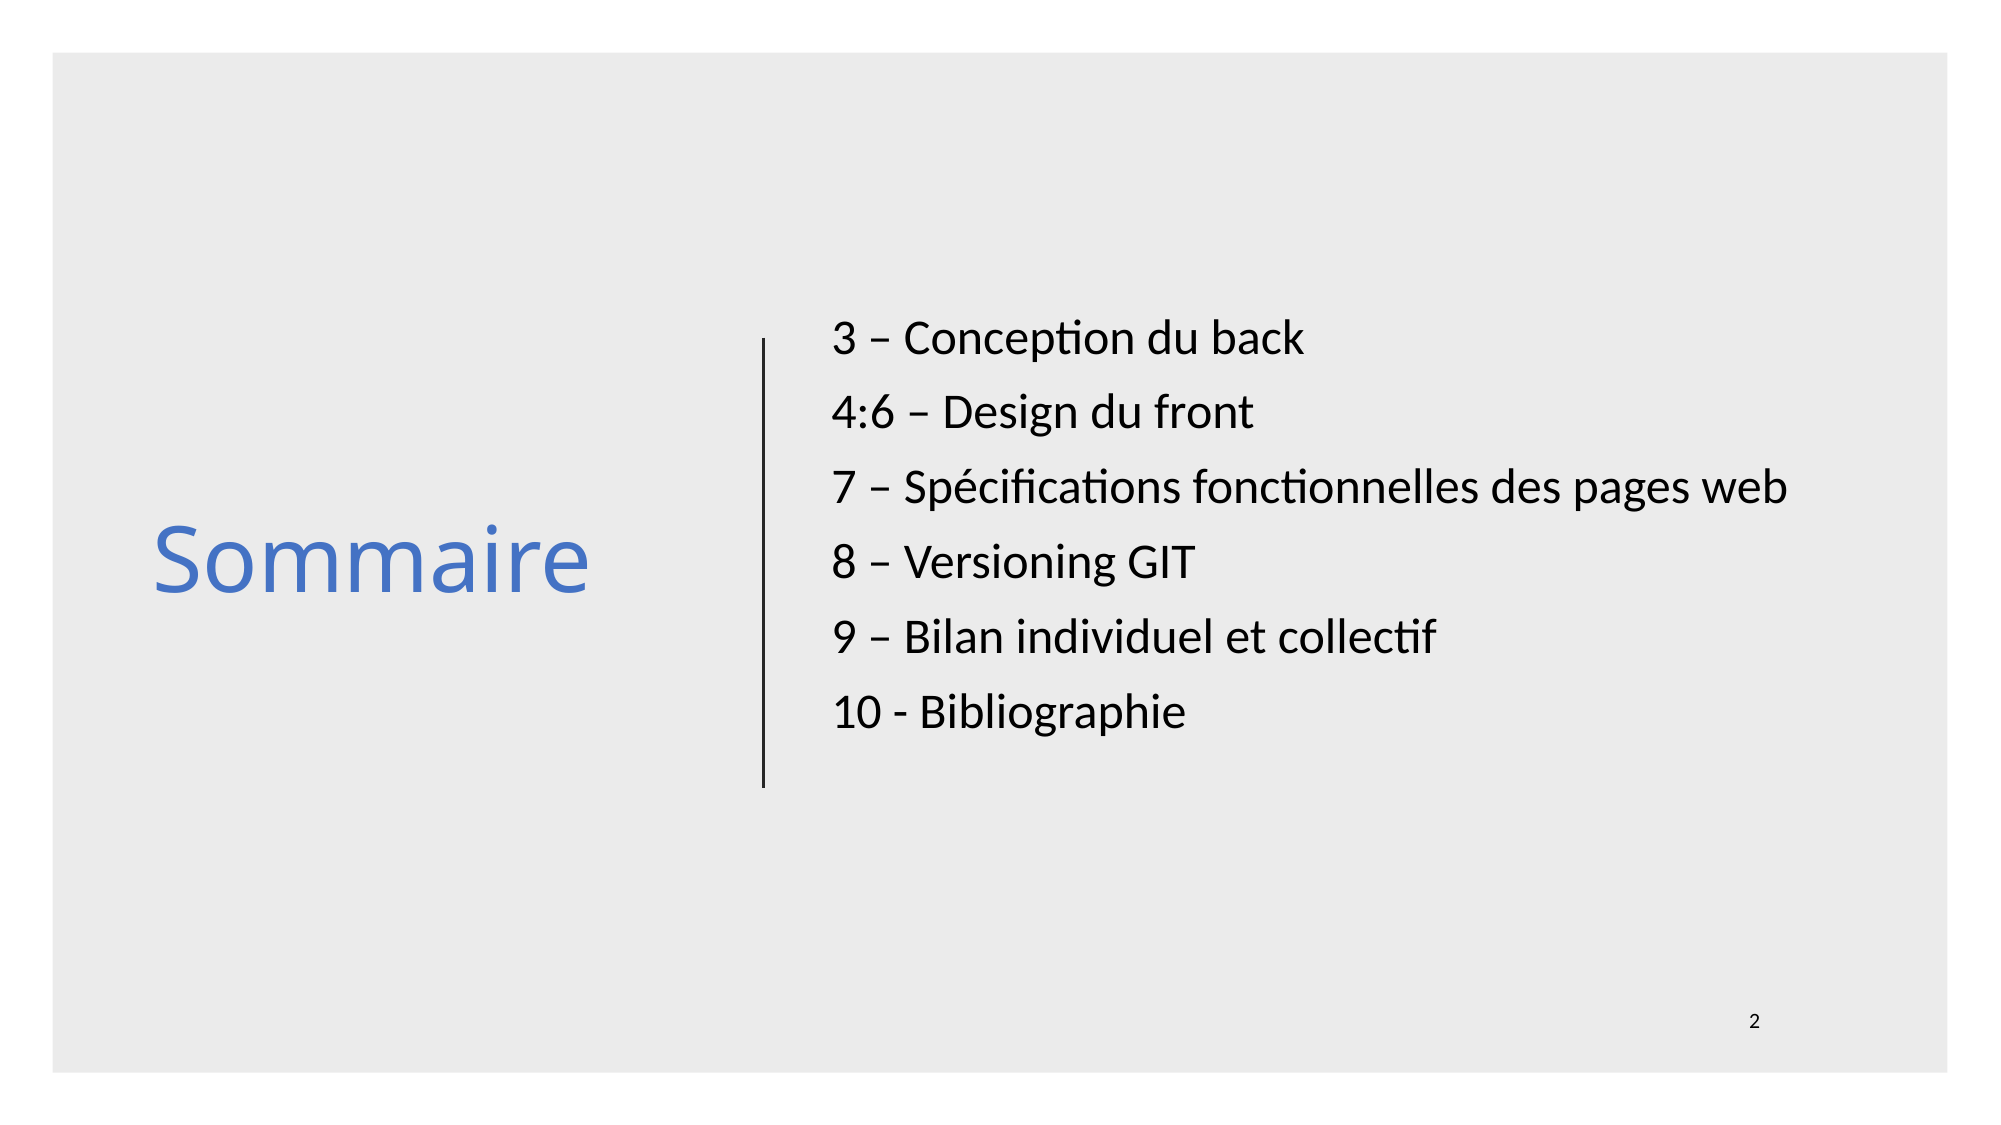

# Sommaire
3 – Conception du back
4:6 – Design du front
7 – Spécifications fonctionnelles des pages web
8 – Versioning GIT
9 – Bilan individuel et collectif
10 - Bibliographie
2